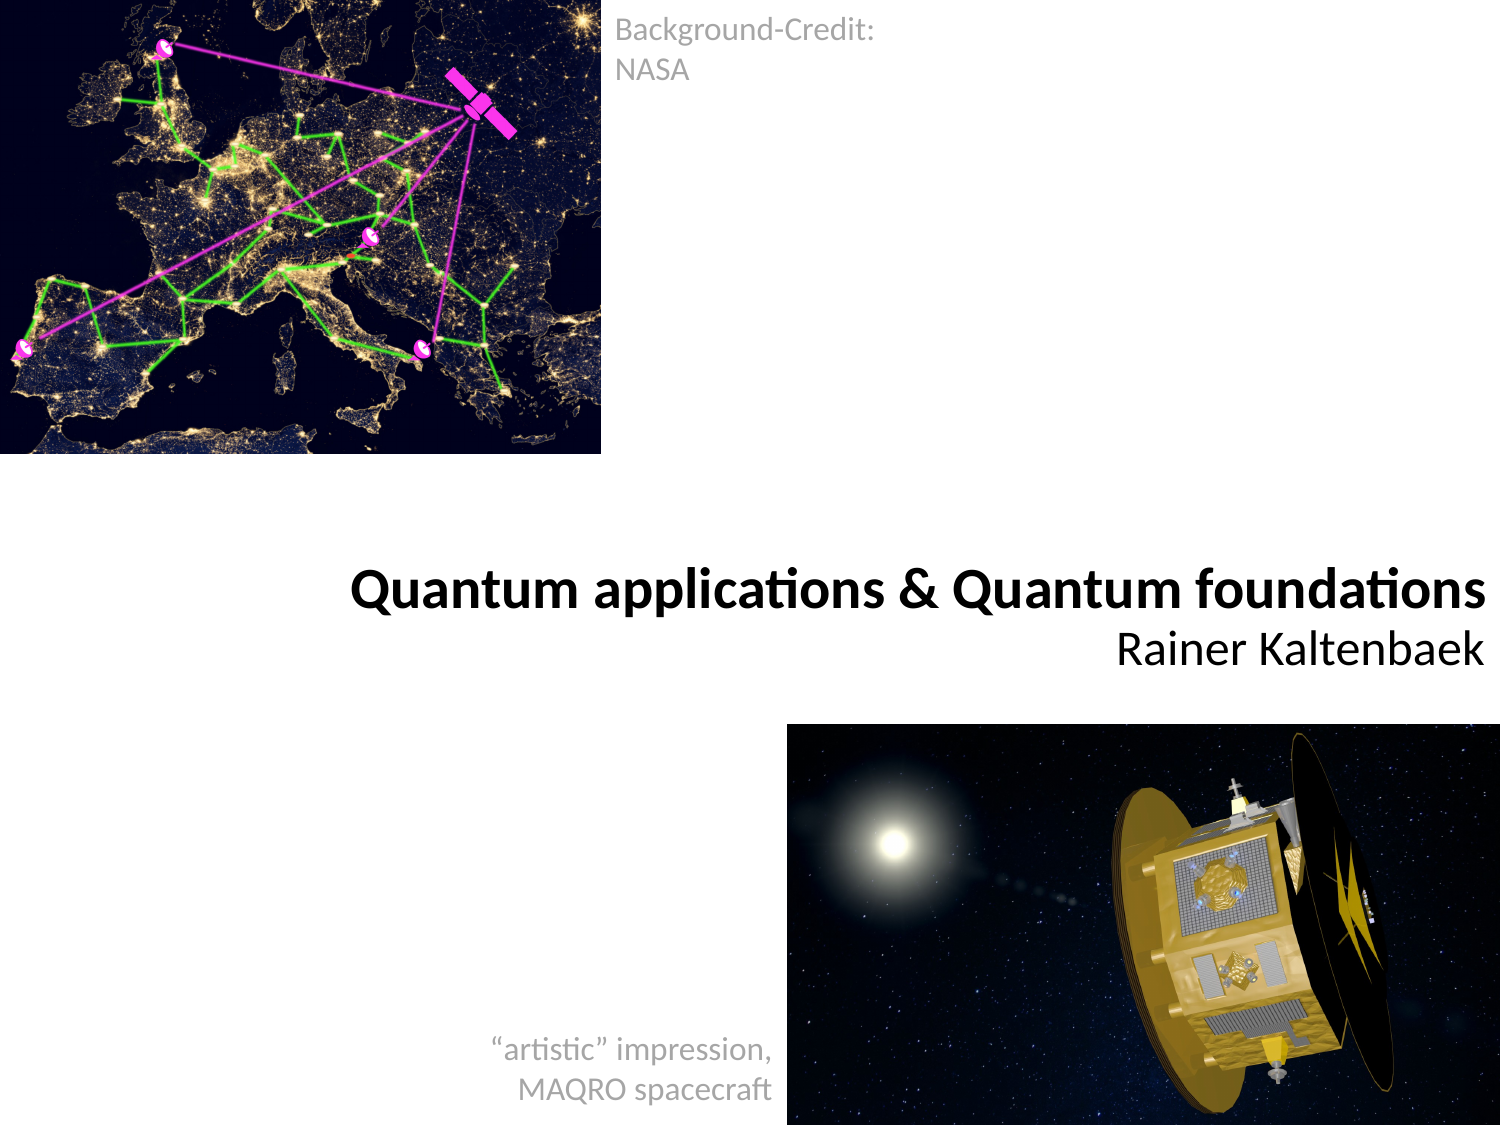

Background-Credit:
NASA
# Quantum applications & Quantum foundations
Rainer Kaltenbaek
“artistic” impression,
MAQRO spacecraft